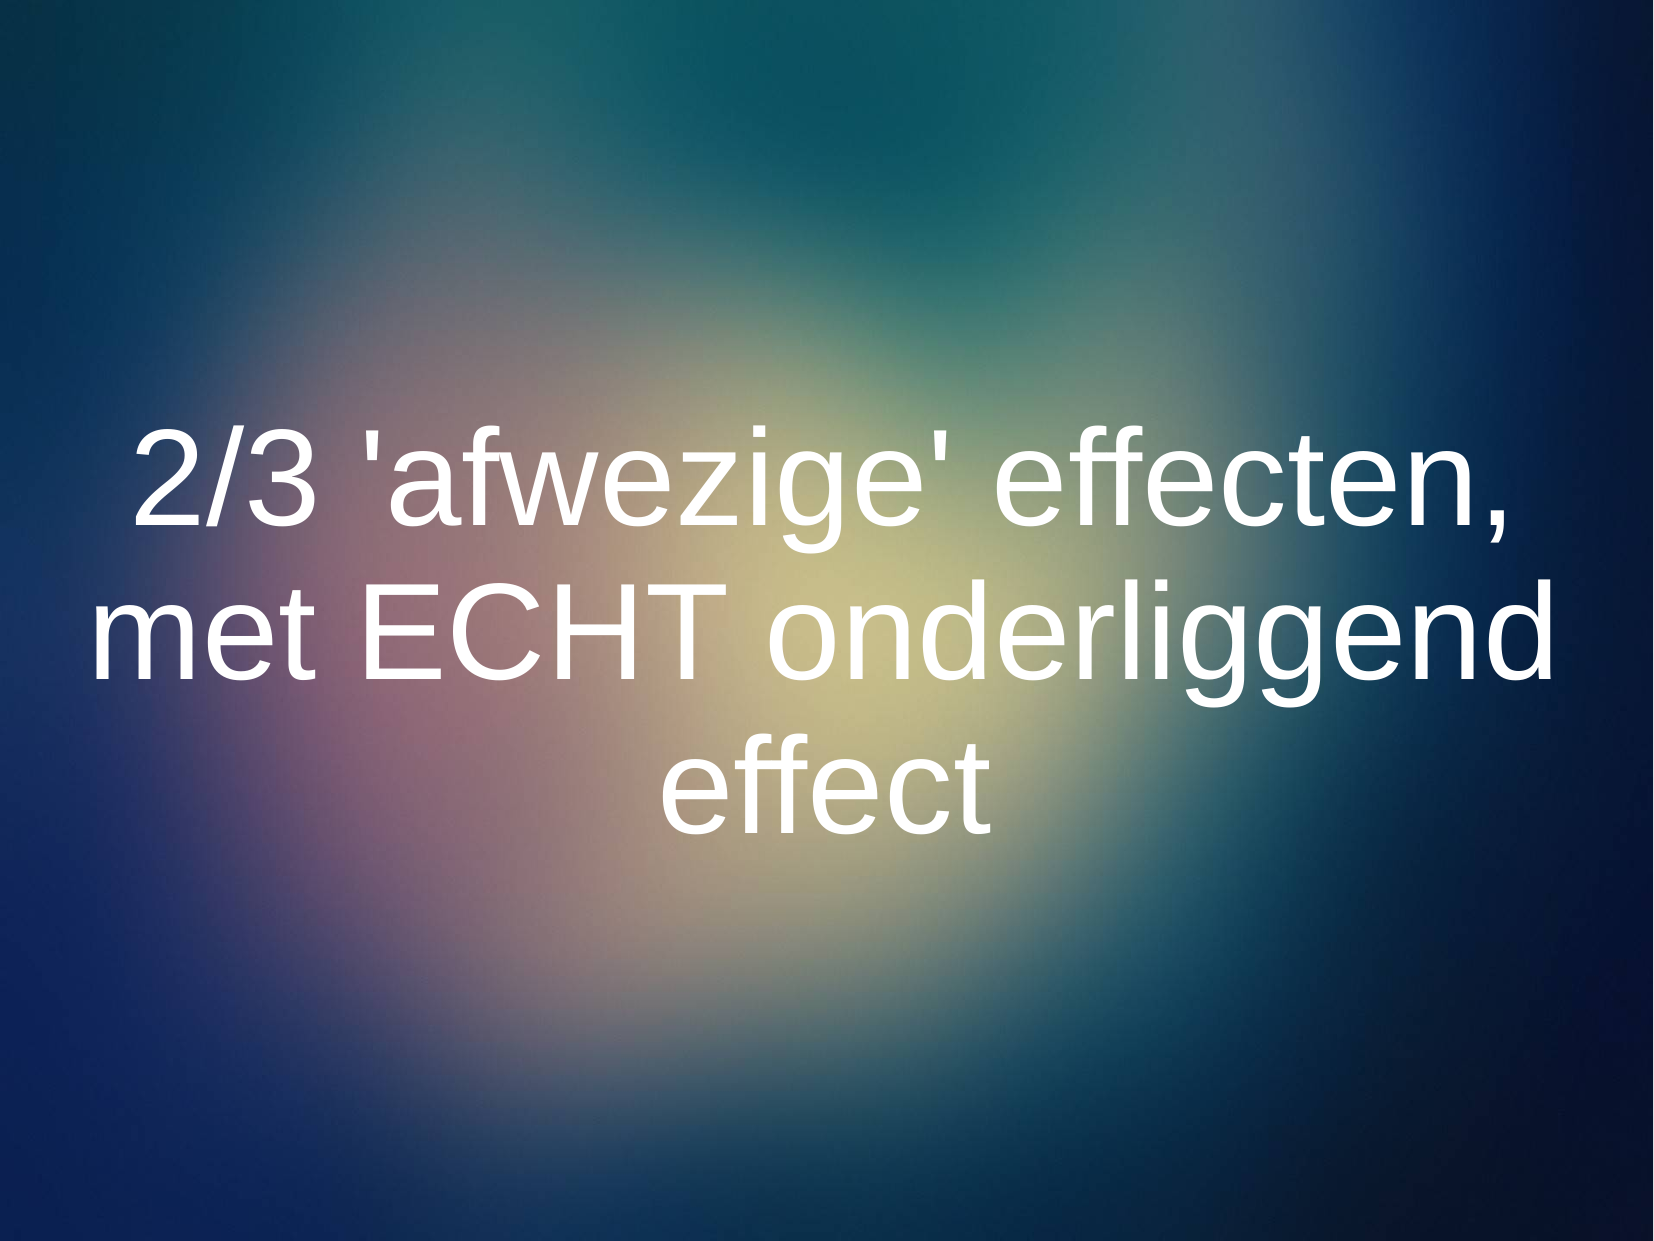

2/3 'afwezige' effecten, met ECHT onderliggend effect